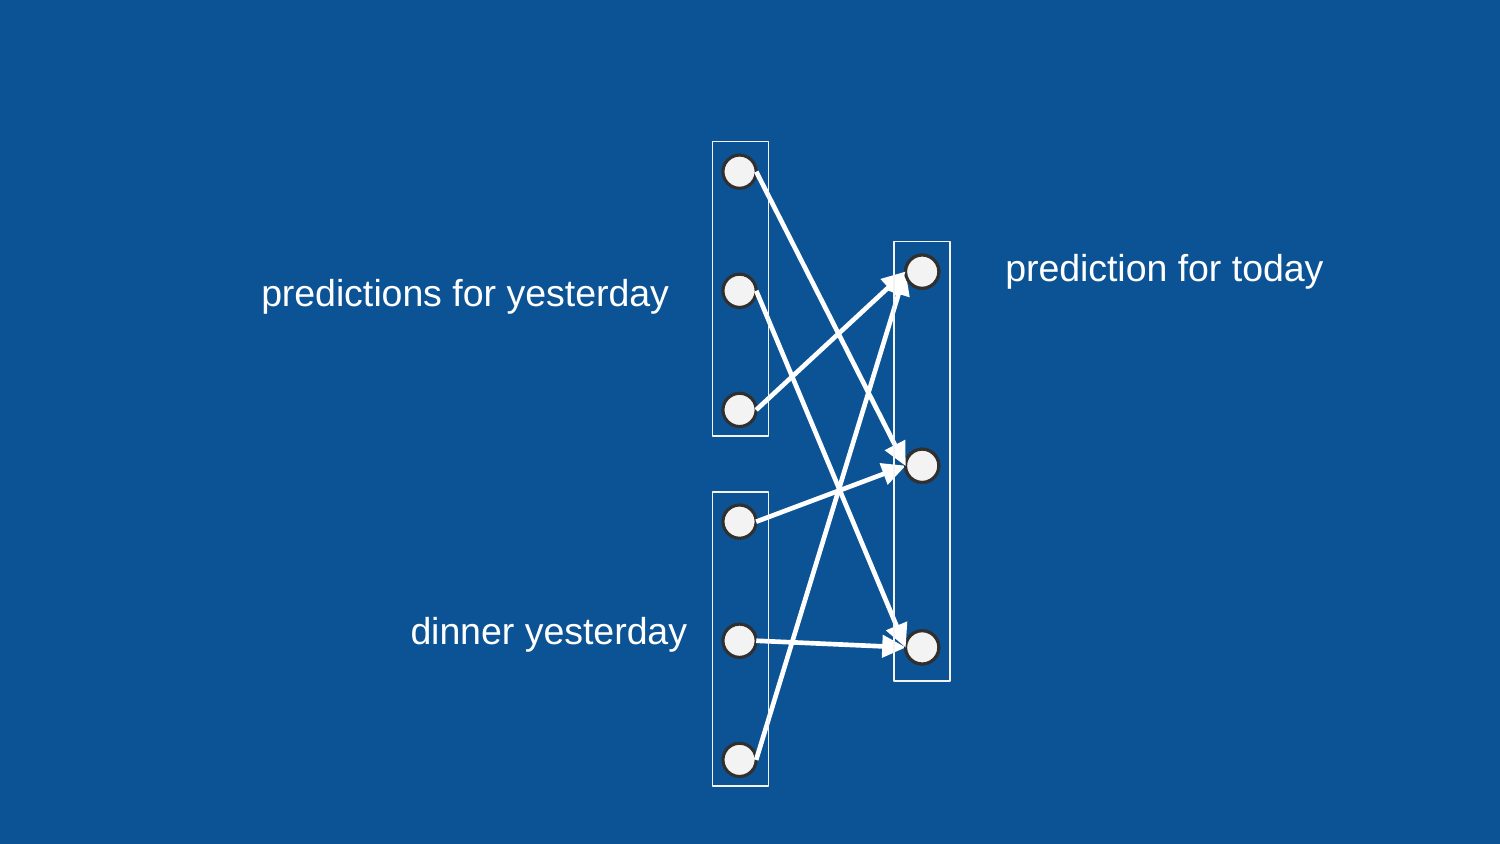

prediction for today
predictions for yesterday
dinner yesterday